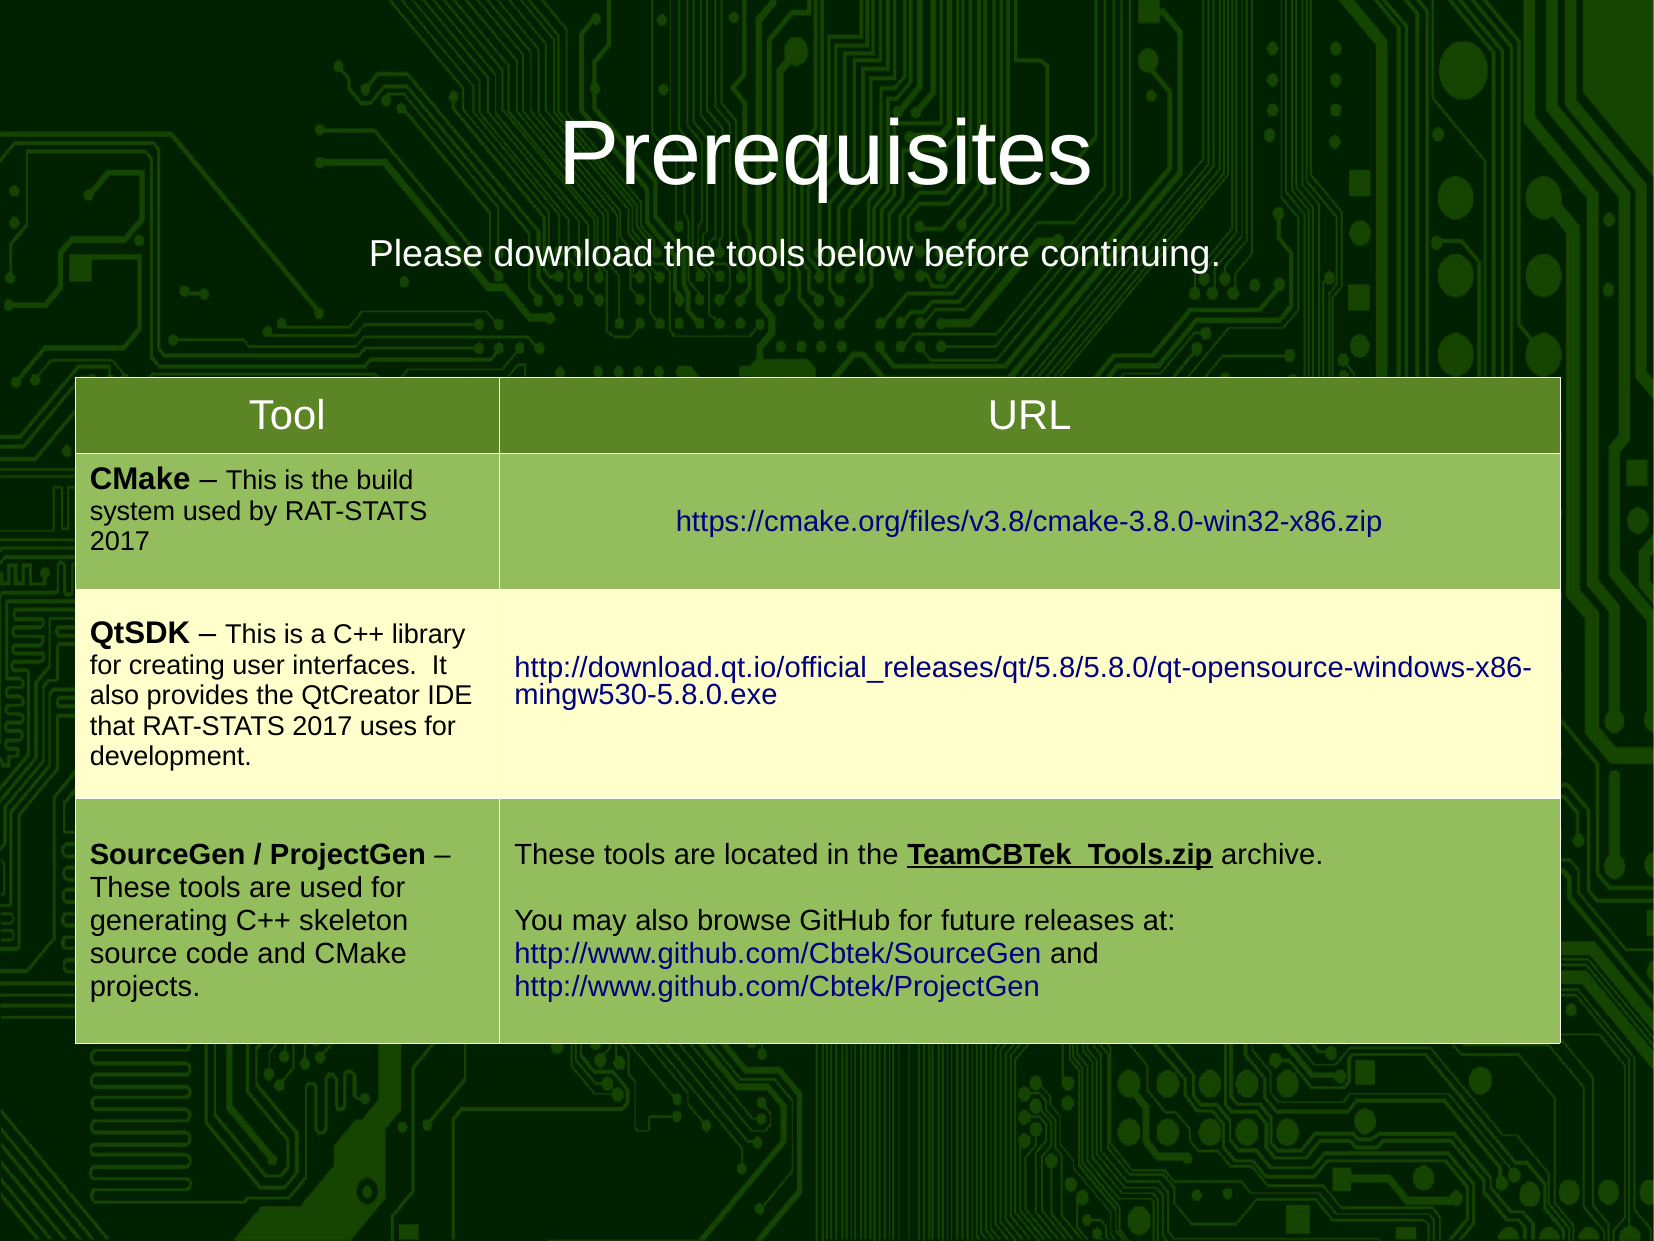

# Prerequisites
Please download the tools below before continuing.
| Tool | URL |
| --- | --- |
| CMake – This is the build system used by RAT-STATS 2017 | https://cmake.org/files/v3.8/cmake-3.8.0-win32-x86.zip |
| QtSDK – This is a C++ library for creating user interfaces. It also provides the QtCreator IDE that RAT-STATS 2017 uses for development. | http://download.qt.io/official\_releases/qt/5.8/5.8.0/qt-opensource-windows-x86-mingw530-5.8.0.exe |
| SourceGen / ProjectGen – These tools are used for generating C++ skeleton source code and CMake projects. | These tools are located in the TeamCBTek\_Tools.zip archive. You may also browse GitHub for future releases at: http://www.github.com/Cbtek/SourceGen and http://www.github.com/Cbtek/ProjectGen |